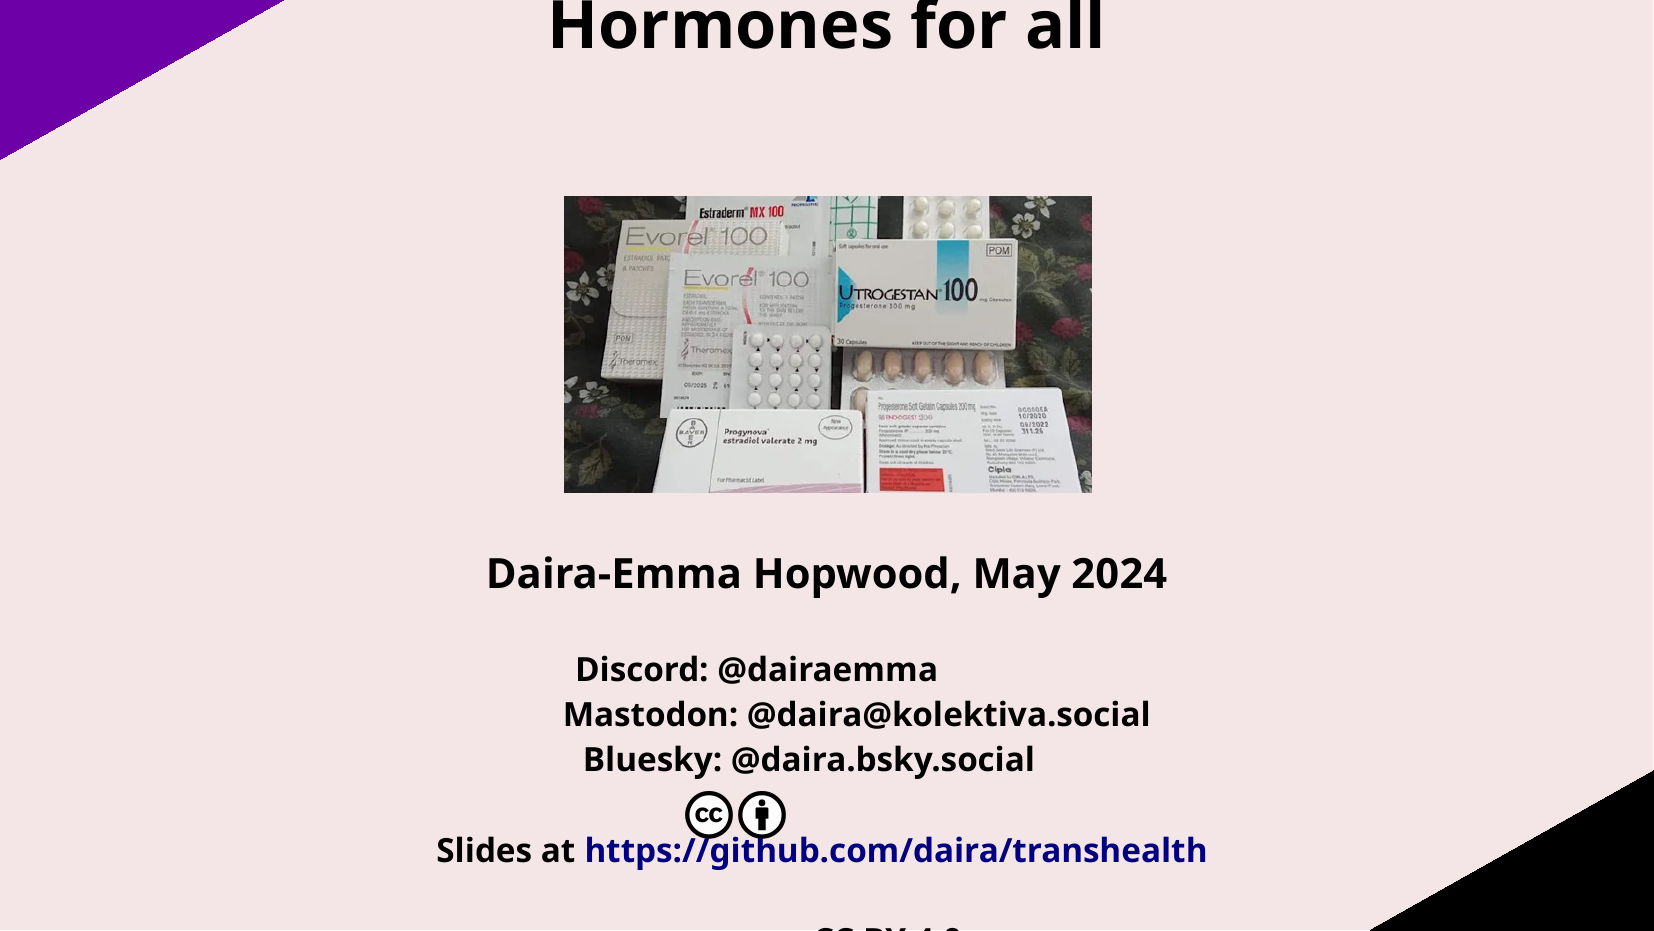

# Hormones for all Daira-Emma Hopwood, May 2024 Discord: @dairaemma Mastodon: @daira@kolektiva.social Bluesky: @daira.bsky.social Slides at https://github.com/daira/transhealth CC BY 4.0